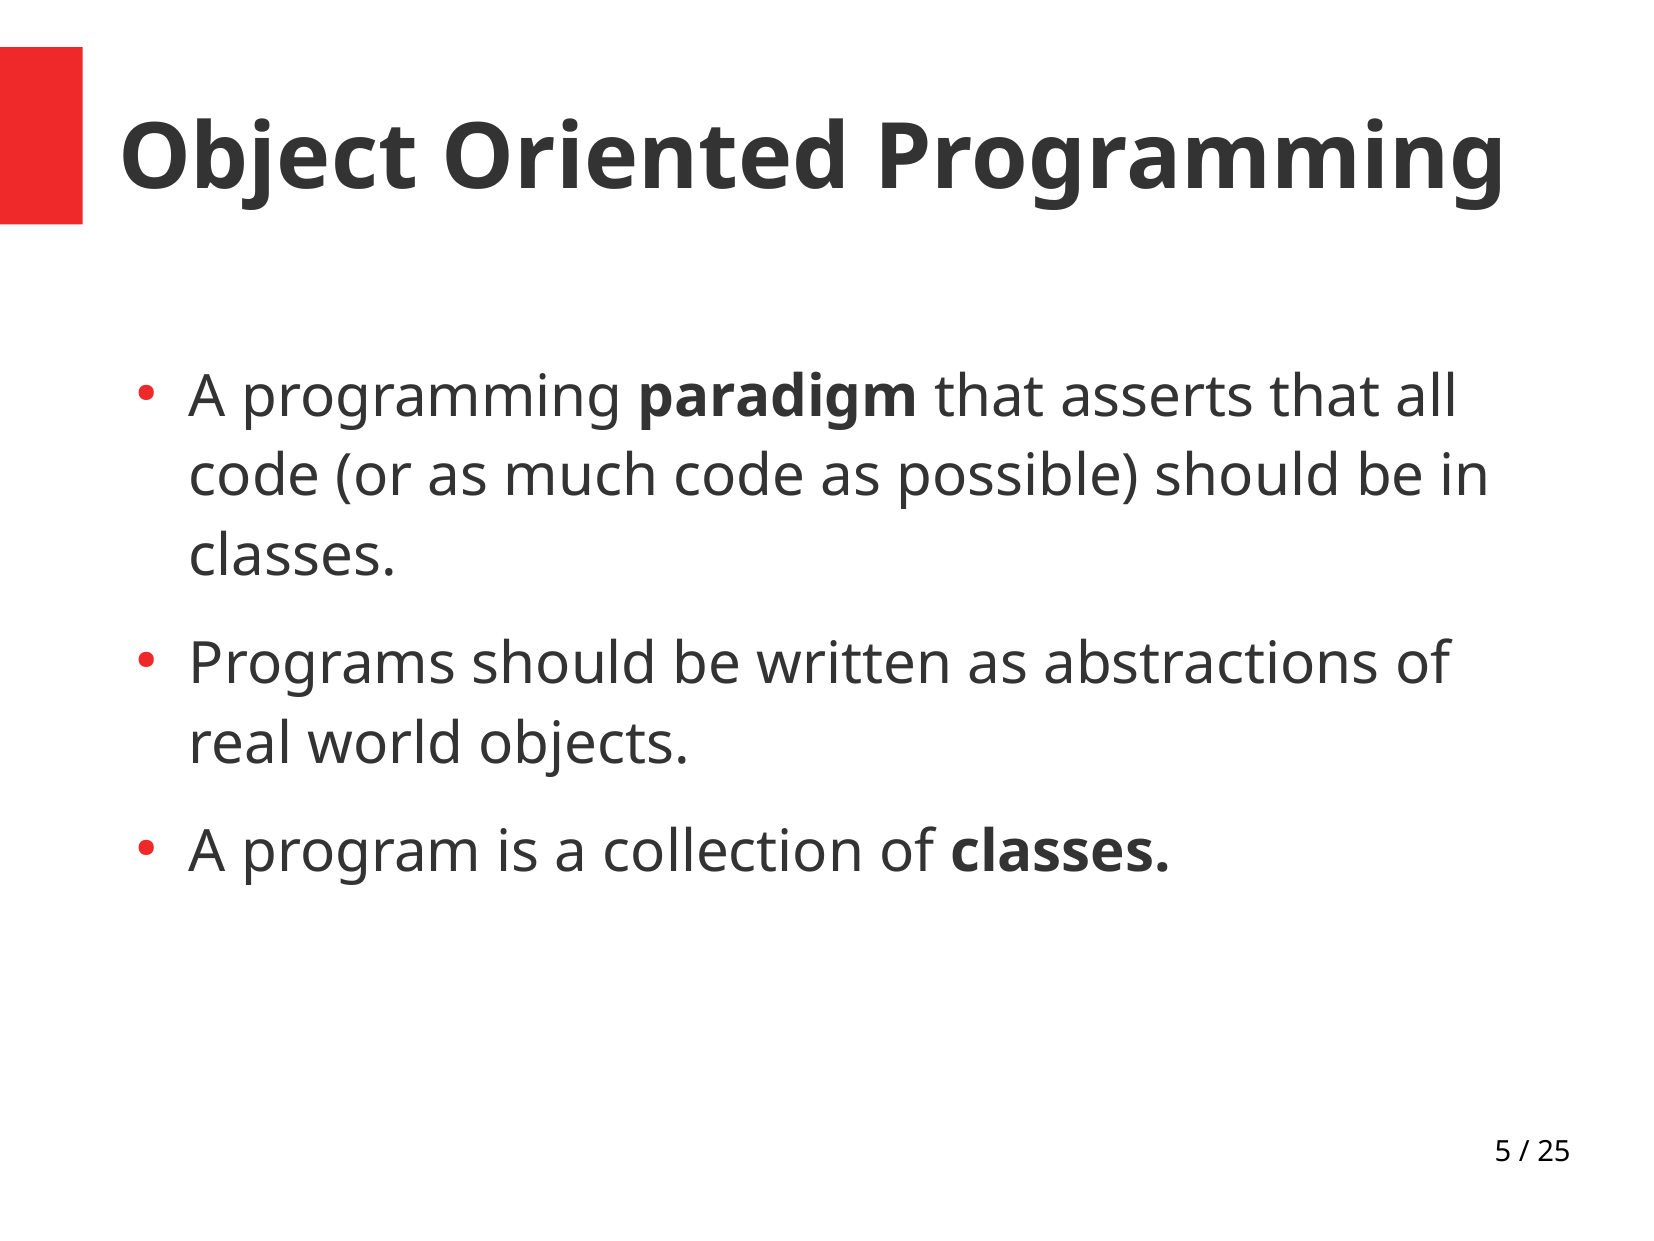

# Object Oriented Programming
A programming paradigm that asserts that all code (or as much code as possible) should be in classes.
Programs should be written as abstractions of real world objects.
A program is a collection of classes.
5